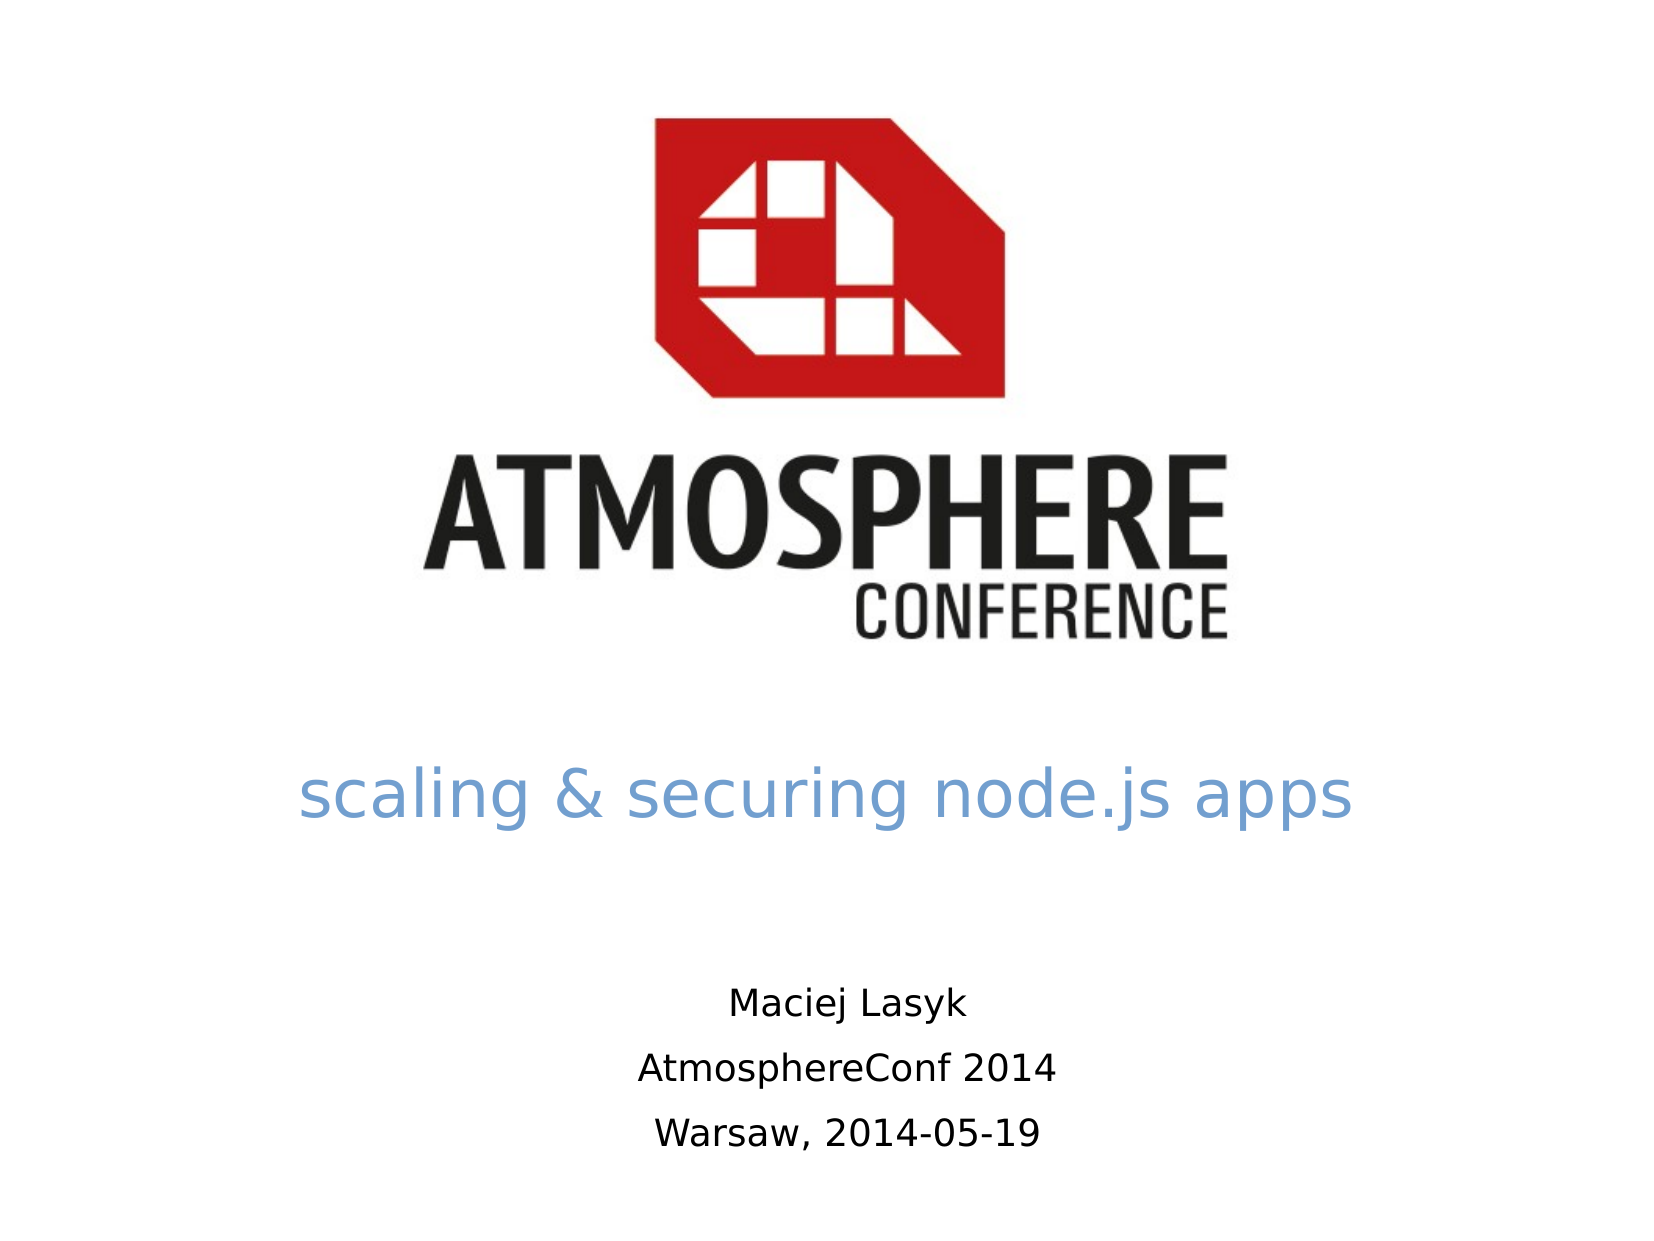

scaling & securing node.js apps
Maciej Lasyk
AtmosphereConf 2014
Warsaw, 2014-05-19